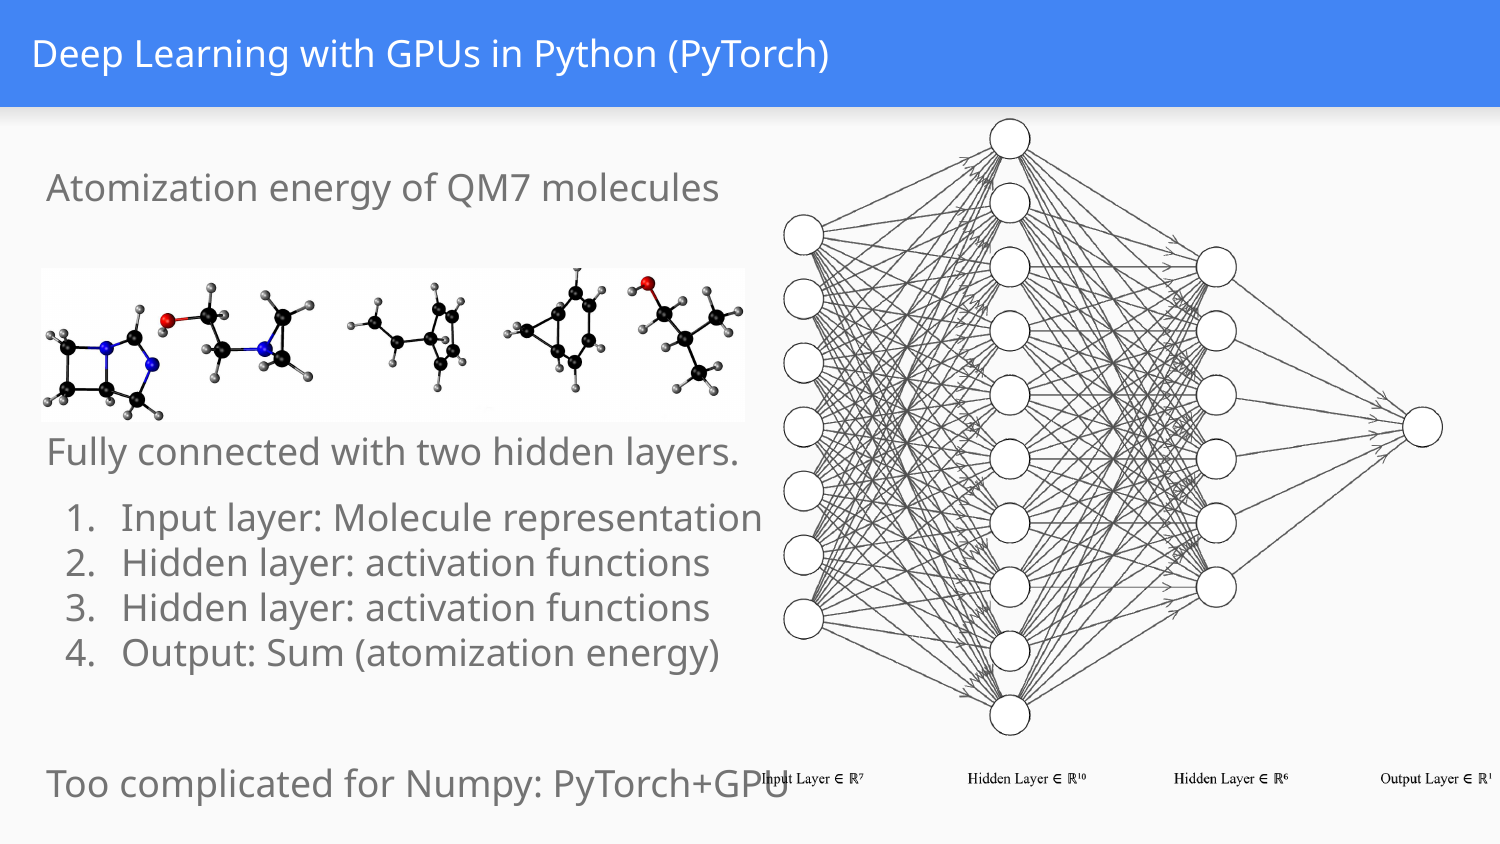

# Deep Learning with GPUs in Python (PyTorch)
Atomization energy of QM7 molecules
Fully connected with two hidden layers.
Input layer: Molecule representation
Hidden layer: activation functions
Hidden layer: activation functions
Output: Sum (atomization energy)
Too complicated for Numpy: PyTorch+GPU